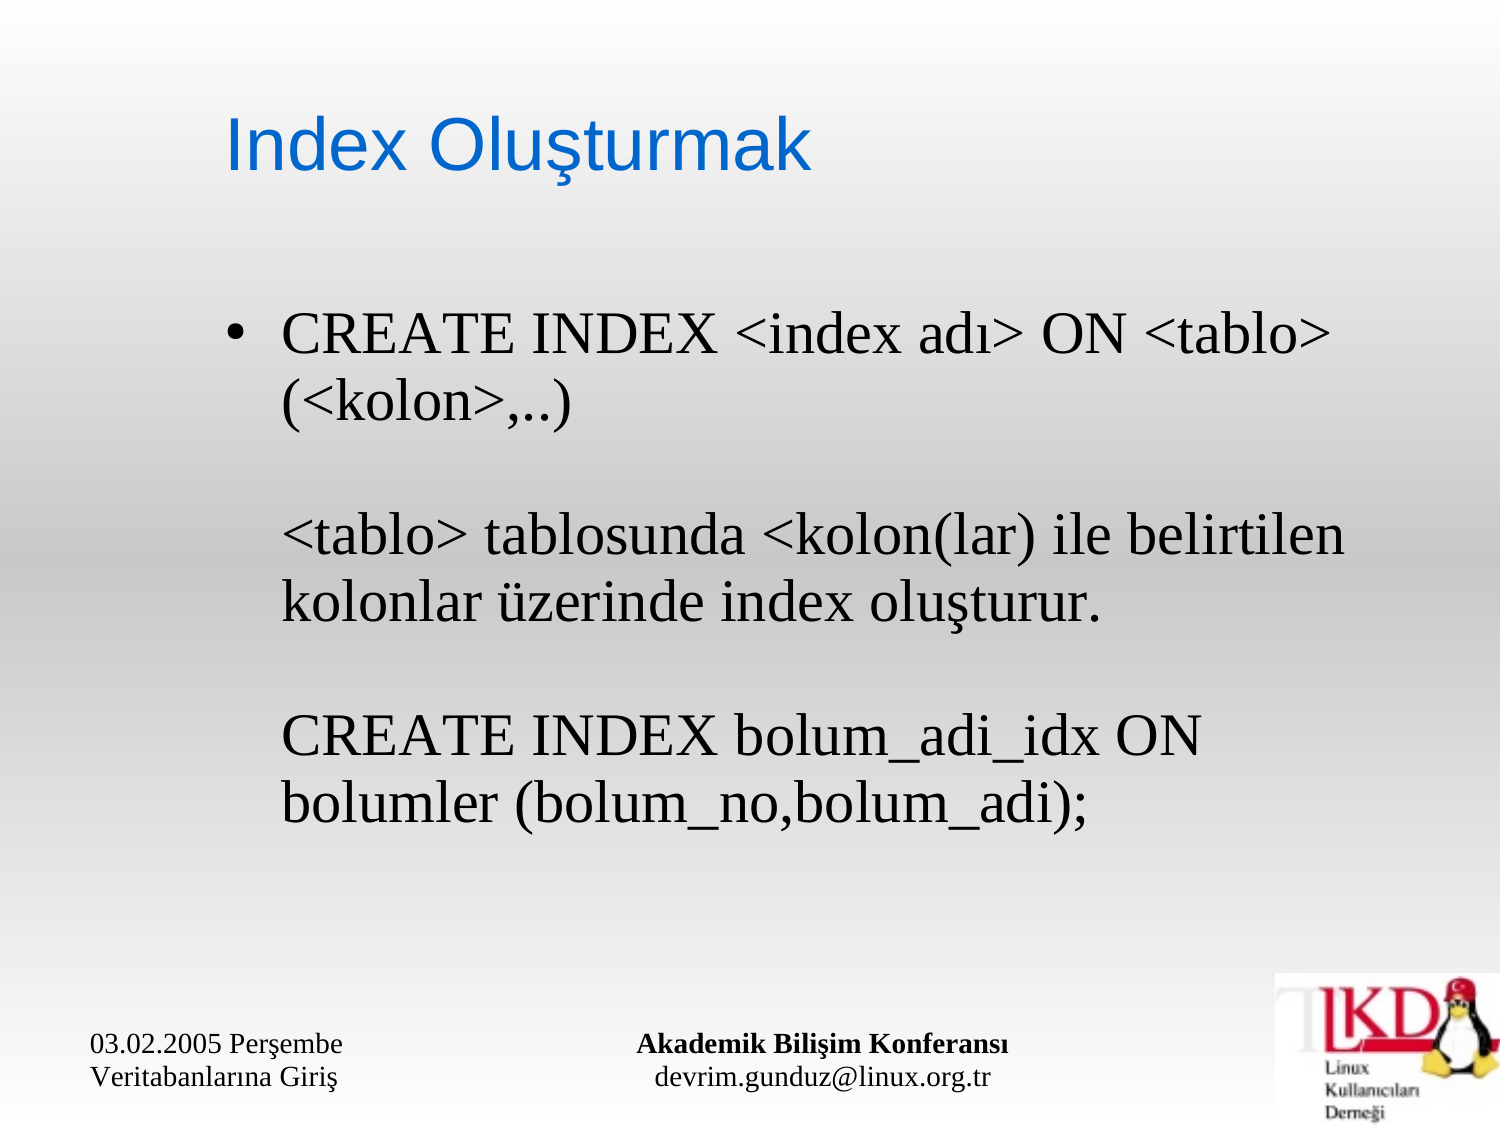

# Index Oluşturmak
CREATE INDEX <index adı> ON <tablo> (<kolon>,..)
<tablo> tablosunda <kolon(lar) ile belirtilen kolonlar üzerinde index oluşturur.
CREATE INDEX bolum_adi_idx ON bolumler (bolum_no,bolum_adi);